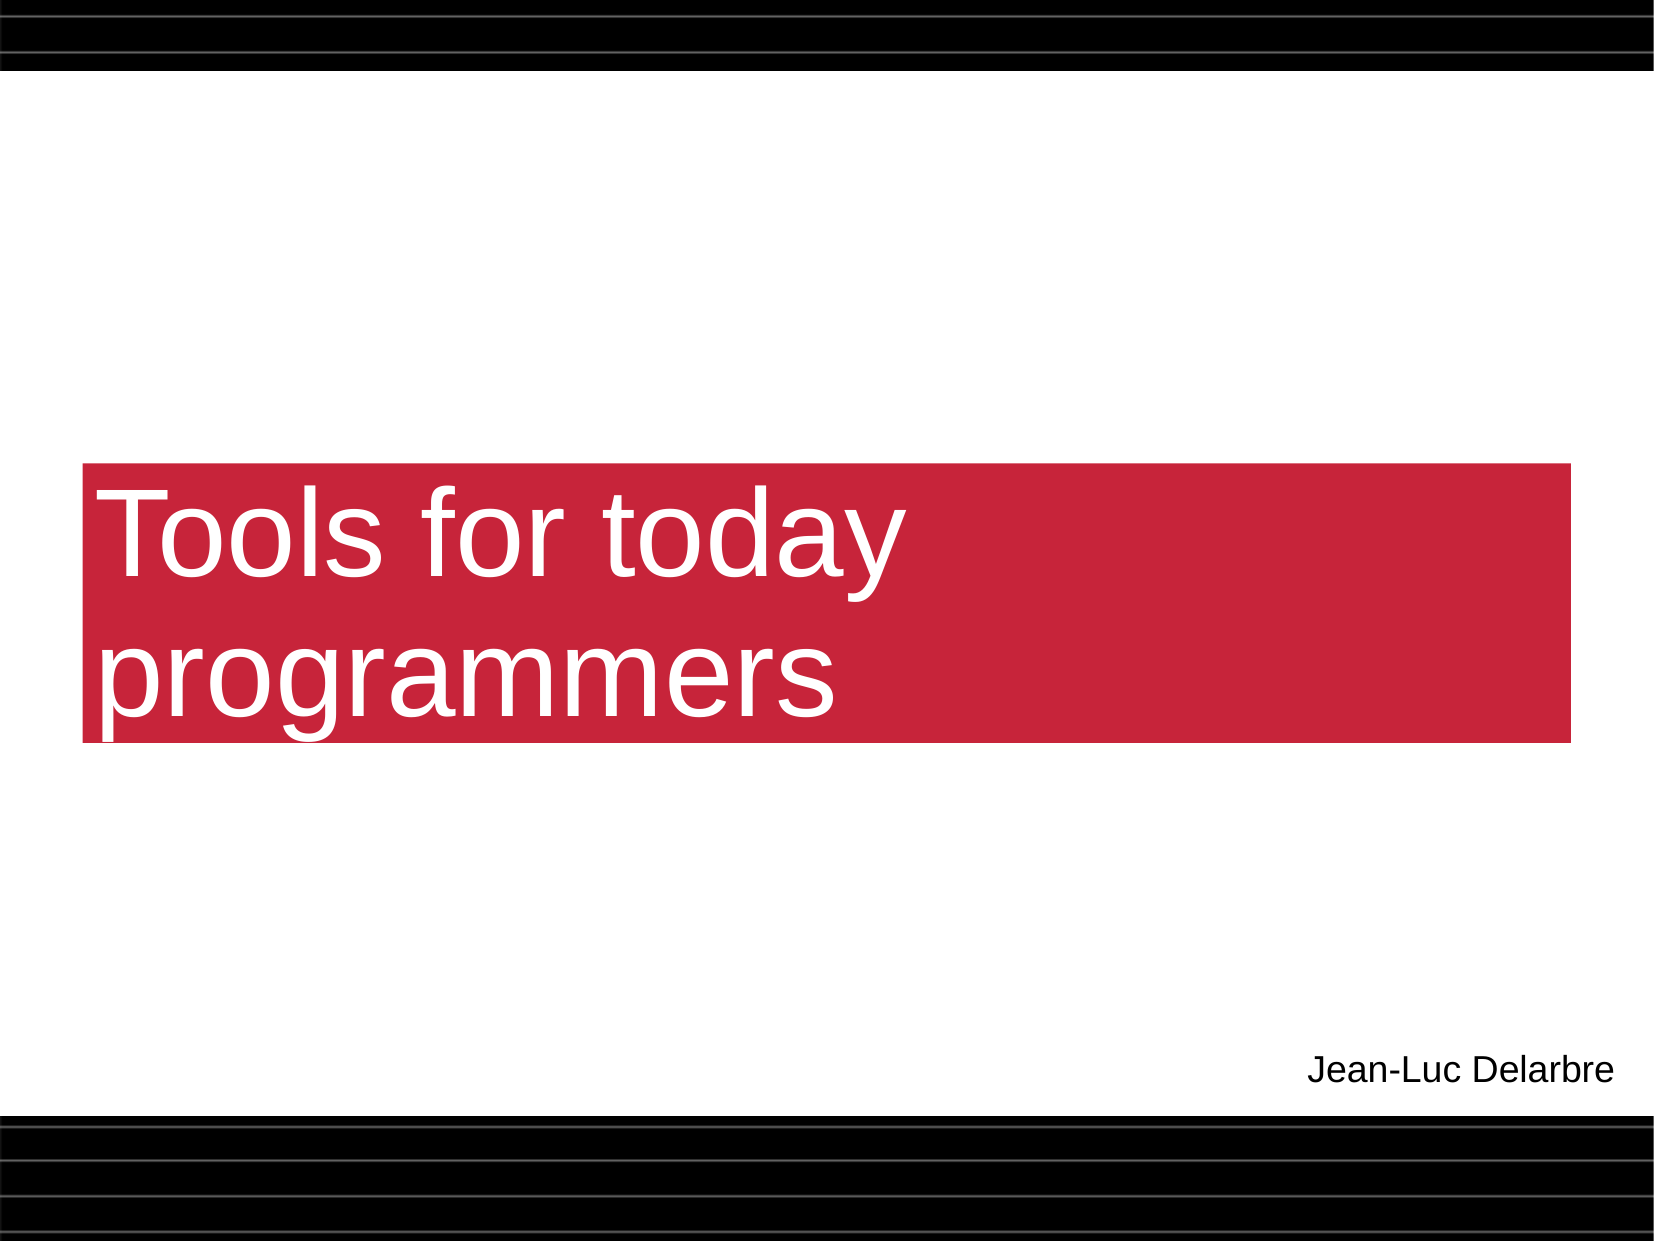

# Tools for today programmers
Jean-Luc Delarbre